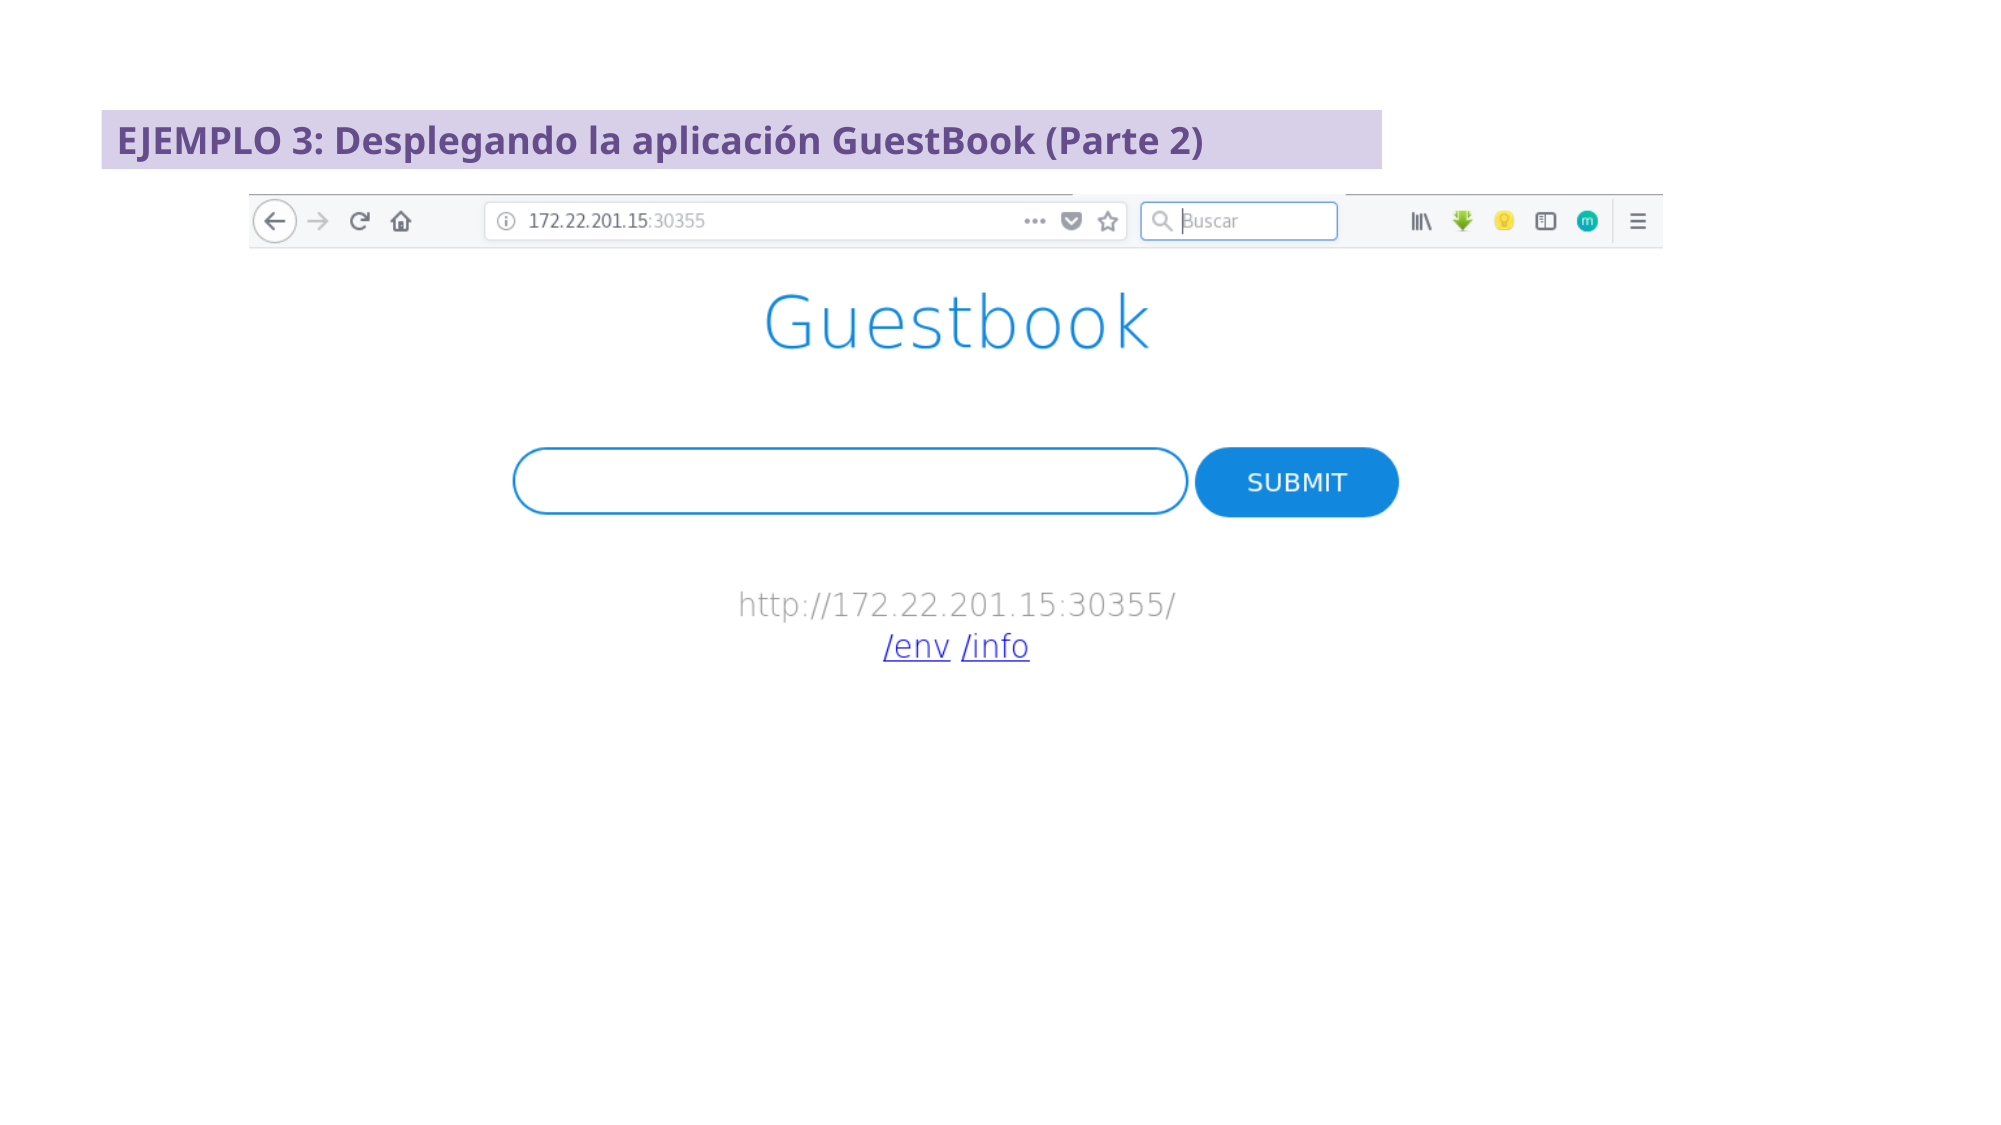

EJEMPLO 3: Desplegando la aplicación GuestBook (Parte 2)